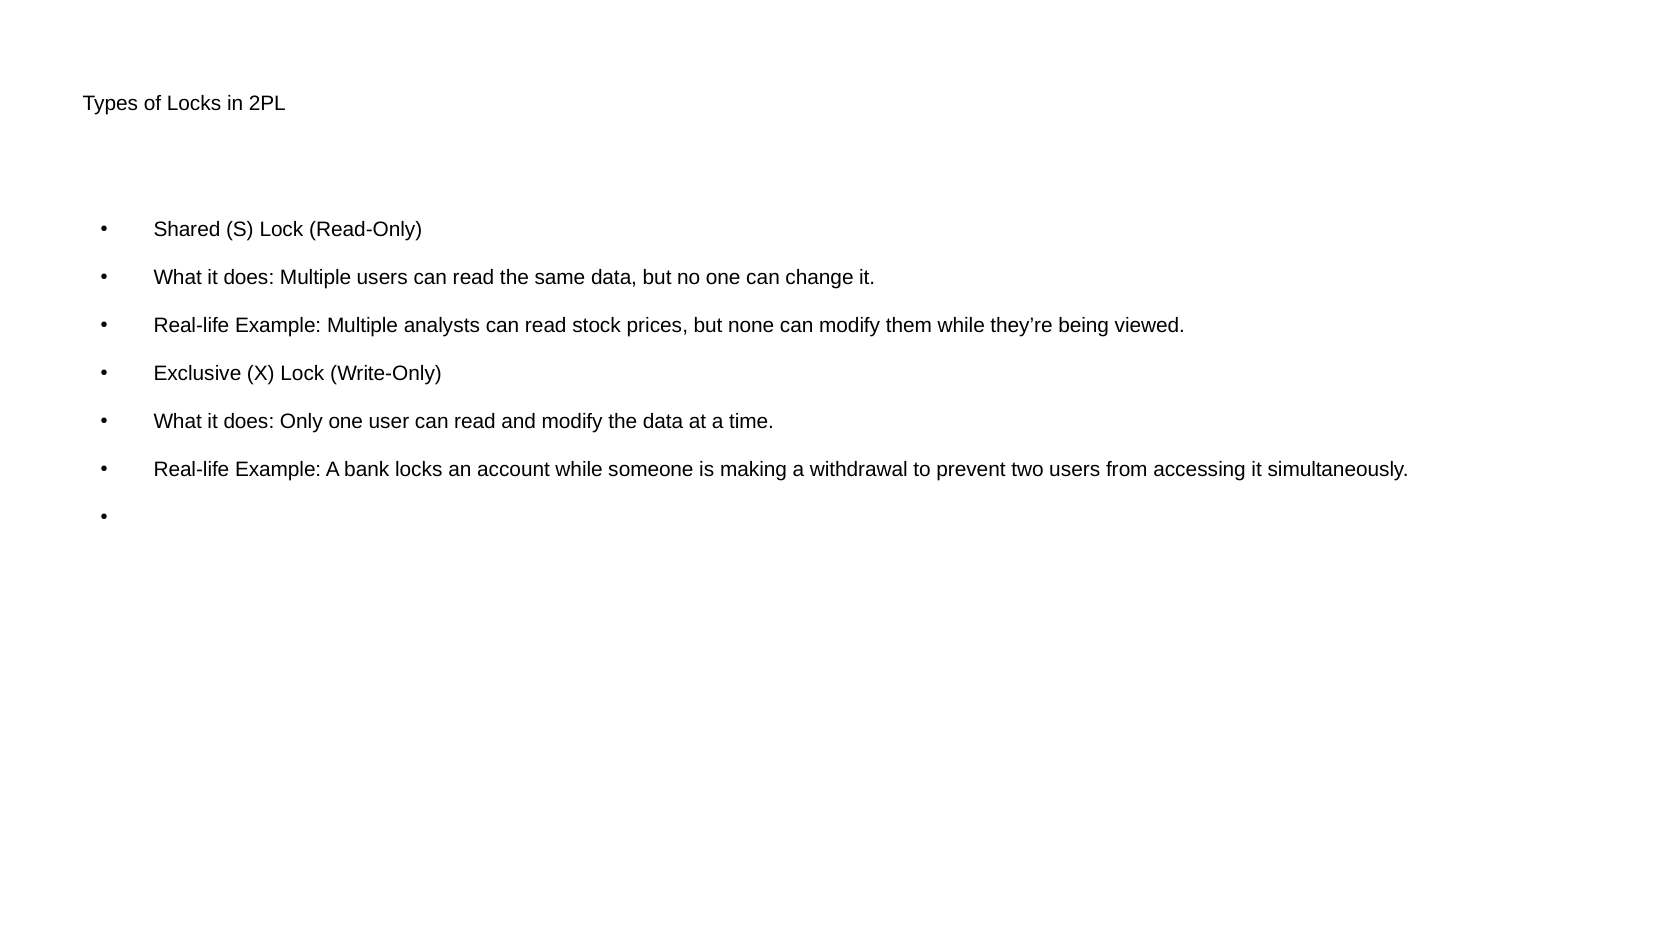

# Types of Locks in 2PL
Shared (S) Lock (Read-Only)
What it does: Multiple users can read the same data, but no one can change it.
Real-life Example: Multiple analysts can read stock prices, but none can modify them while they’re being viewed.
Exclusive (X) Lock (Write-Only)
What it does: Only one user can read and modify the data at a time.
Real-life Example: A bank locks an account while someone is making a withdrawal to prevent two users from accessing it simultaneously.